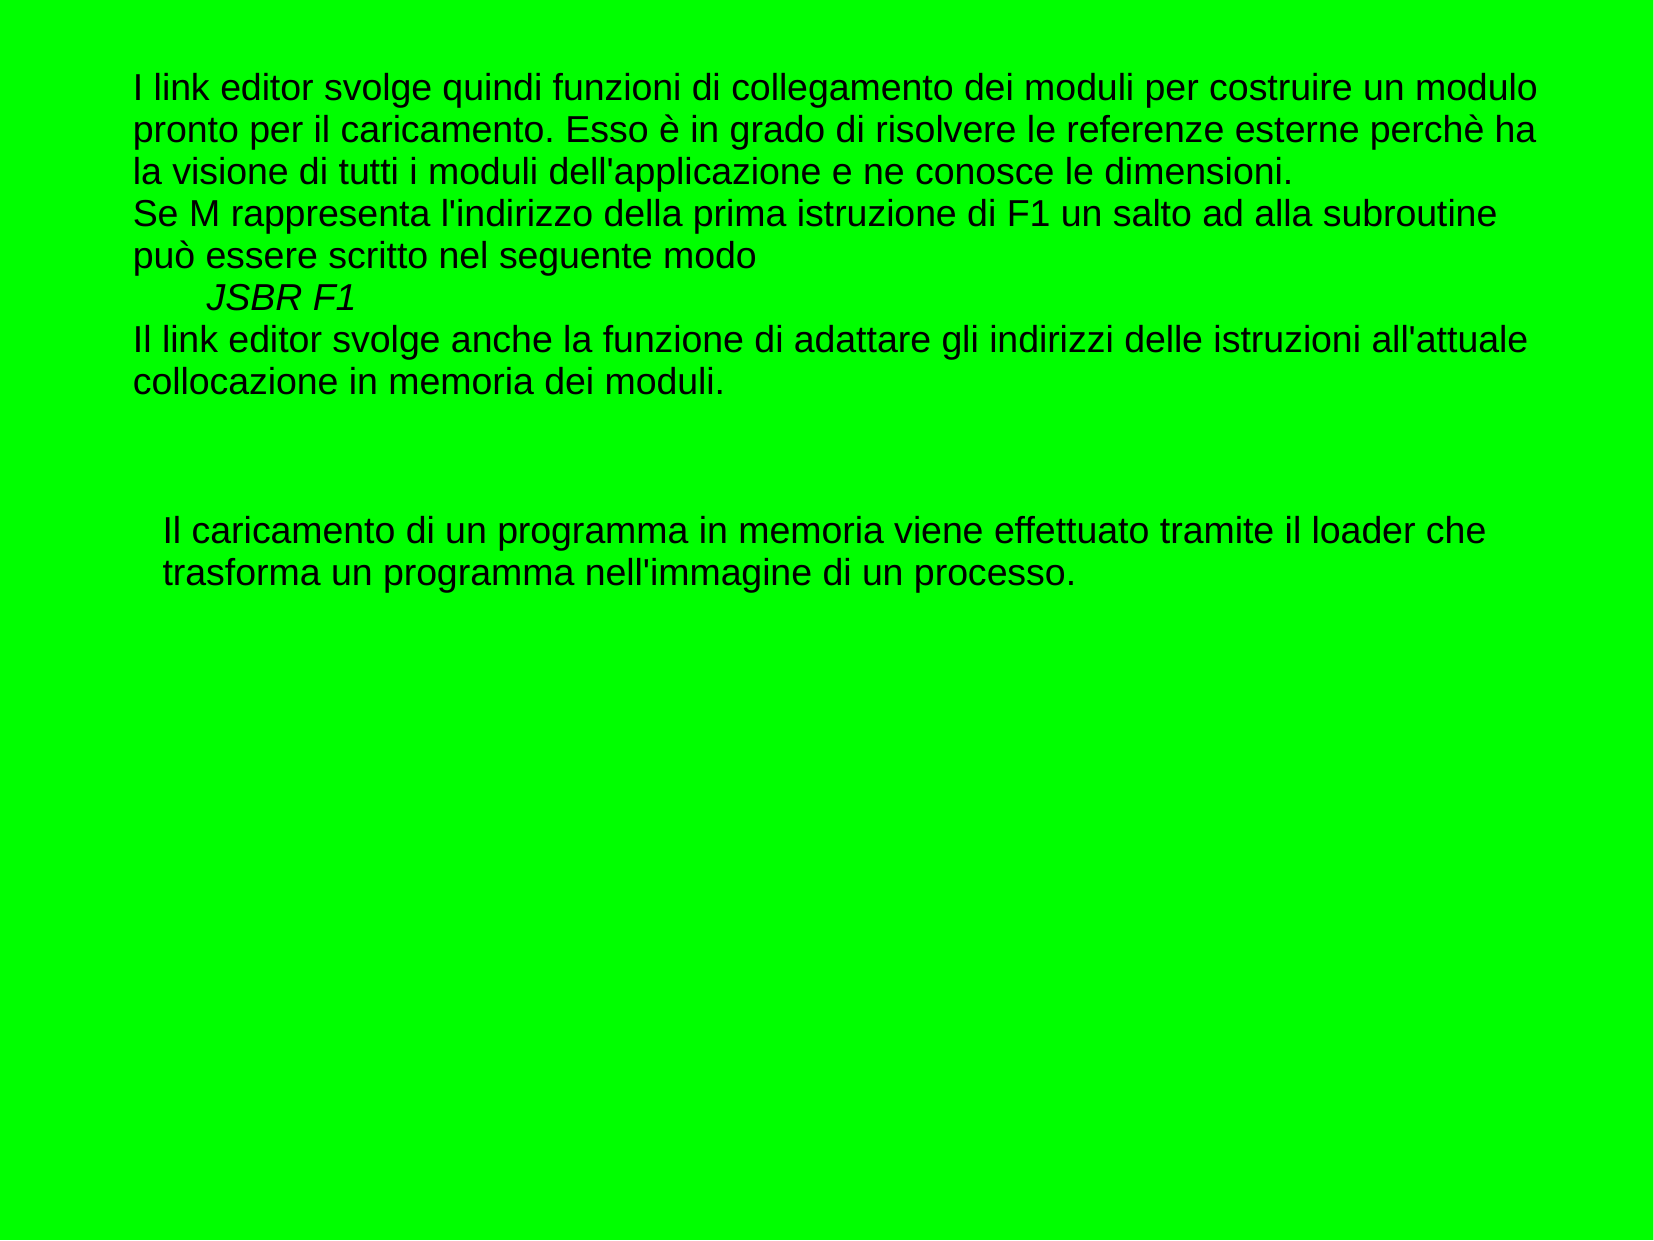

I link editor svolge quindi funzioni di collegamento dei moduli per costruire un modulo pronto per il caricamento. Esso è in grado di risolvere le referenze esterne perchè ha la visione di tutti i moduli dell'applicazione e ne conosce le dimensioni.
Se M rappresenta l'indirizzo della prima istruzione di F1 un salto ad alla subroutine può essere scritto nel seguente modo
	JSBR F1
Il link editor svolge anche la funzione di adattare gli indirizzi delle istruzioni all'attuale collocazione in memoria dei moduli.
Il caricamento di un programma in memoria viene effettuato tramite il loader che trasforma un programma nell'immagine di un processo.